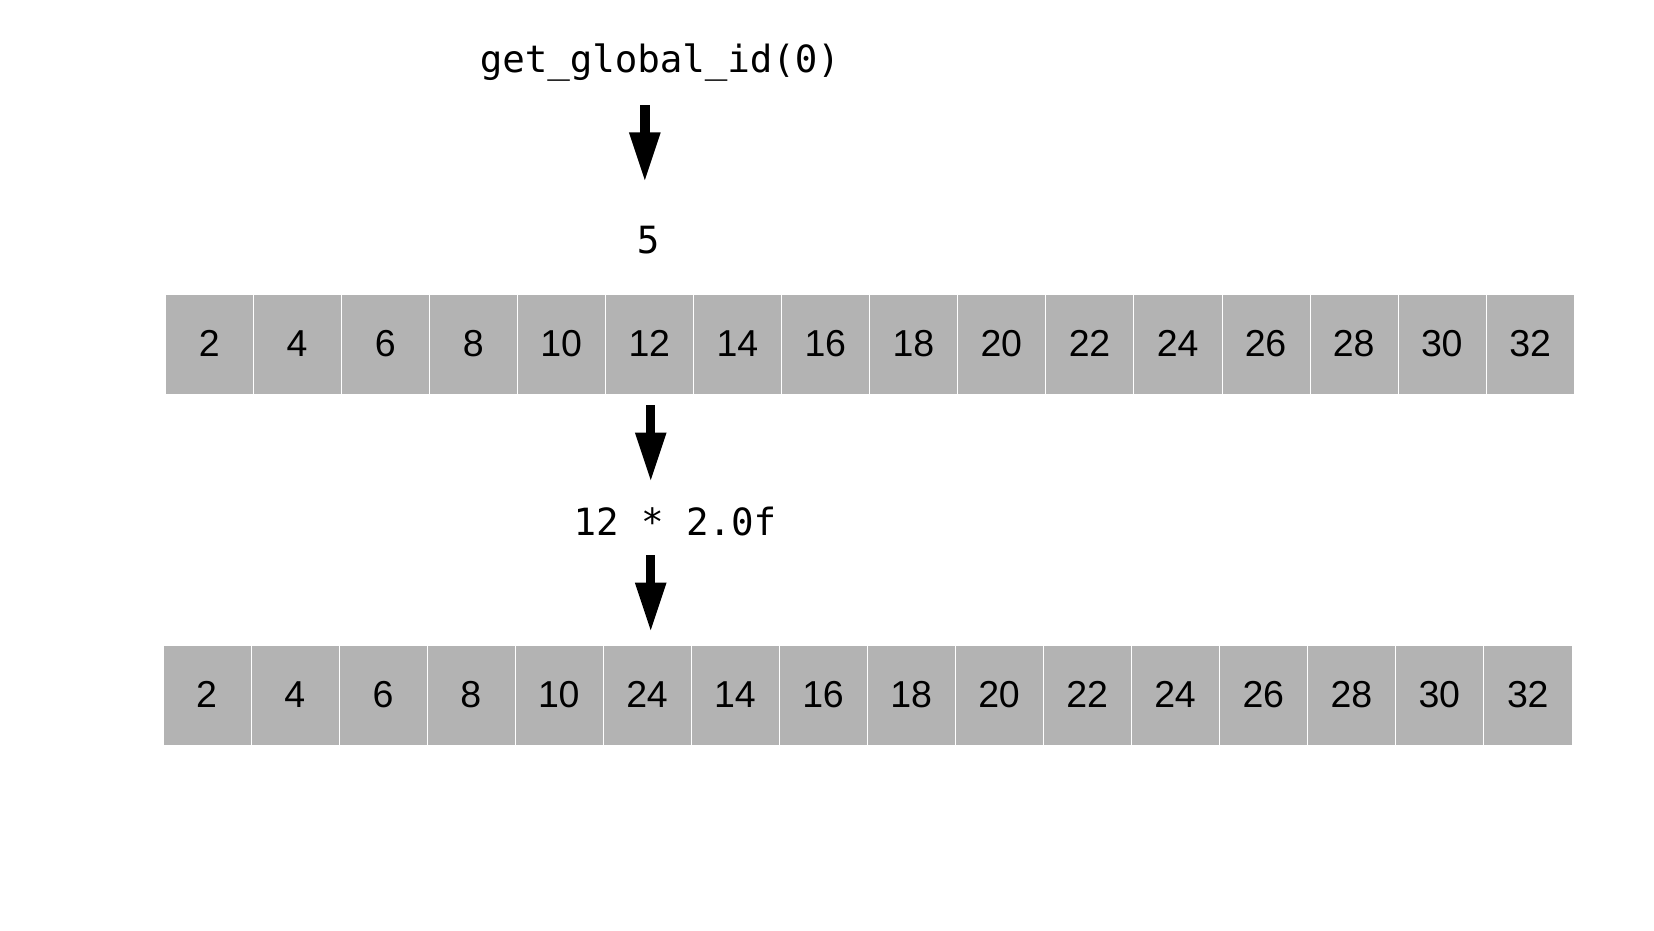

get_global_id(0)
5
| 2 | 4 | 6 | 8 | 10 | 12 | 14 | 16 | 18 | 20 | 22 | 24 | 26 | 28 | 30 | 32 |
| --- | --- | --- | --- | --- | --- | --- | --- | --- | --- | --- | --- | --- | --- | --- | --- |
12 * 2.0f
| 2 | 4 | 6 | 8 | 10 | 24 | 14 | 16 | 18 | 20 | 22 | 24 | 26 | 28 | 30 | 32 |
| --- | --- | --- | --- | --- | --- | --- | --- | --- | --- | --- | --- | --- | --- | --- | --- |